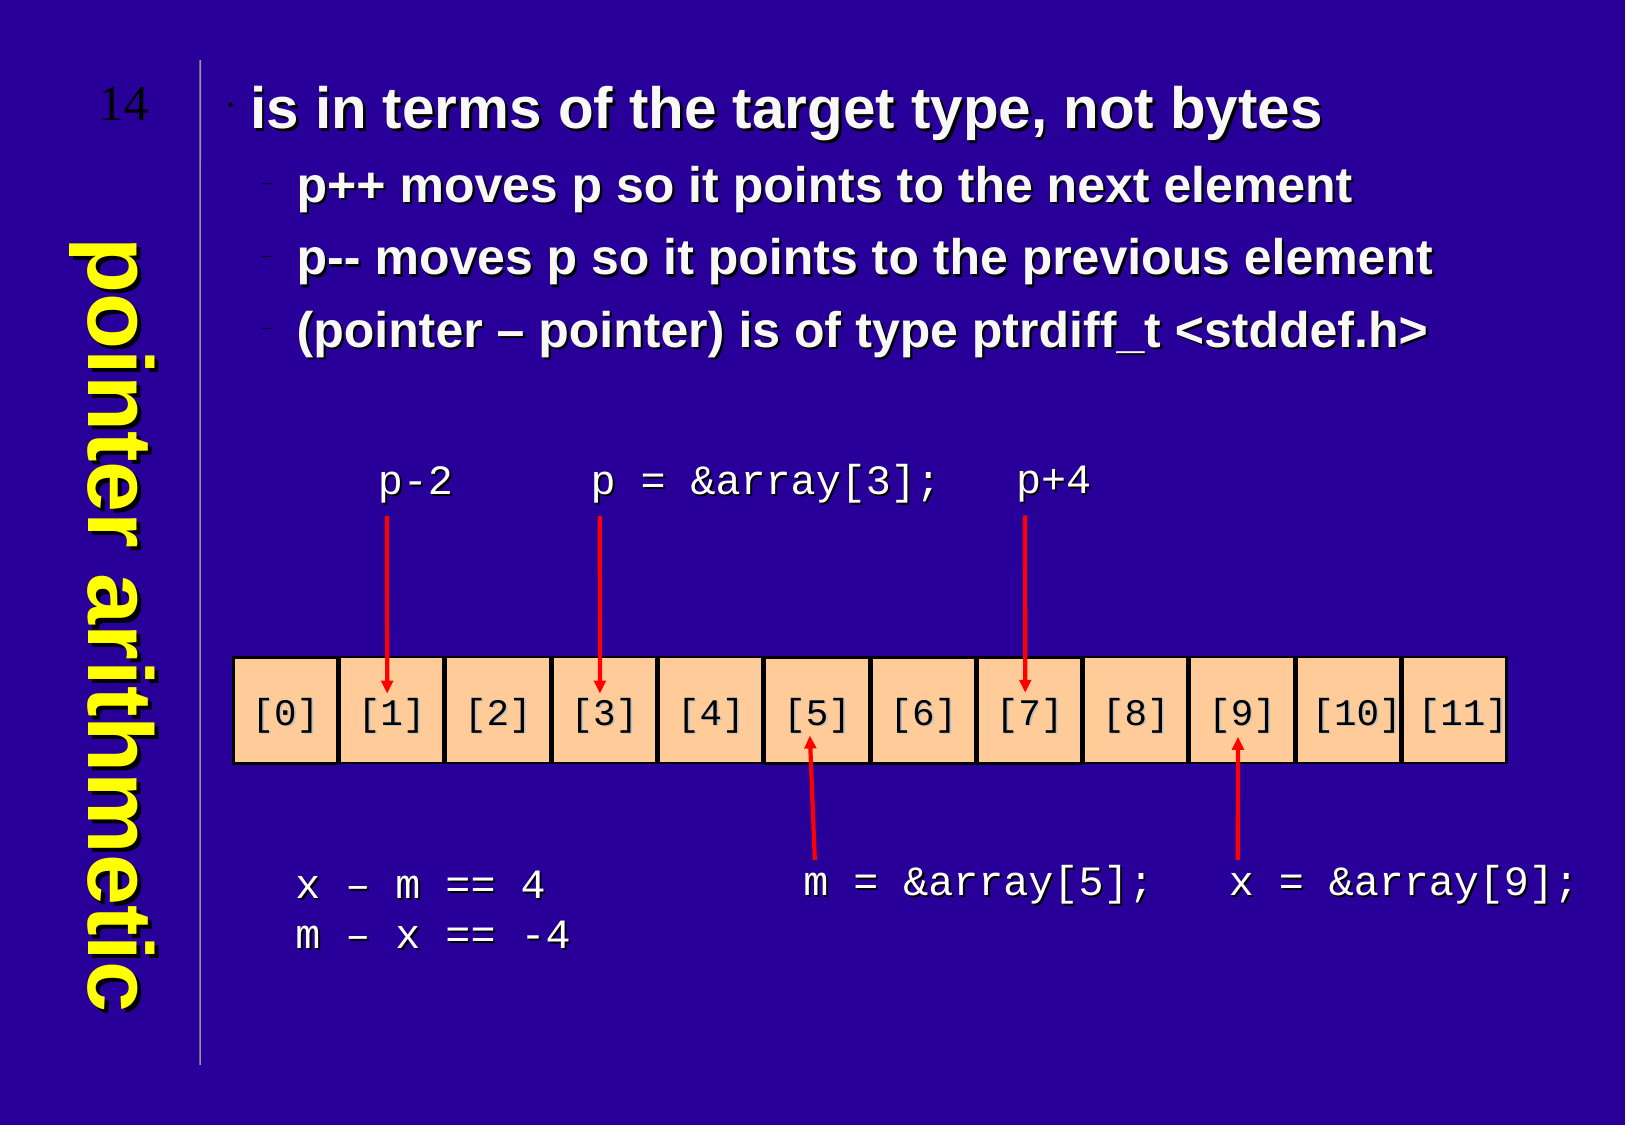

14
 is in terms of the target type, not bytes
p++ moves p so it points to the next element
p-- moves p so it points to the previous element
(pointer – pointer) is of type ptrdiff_t <stddef.h>
# pointer arithmetic
p+4
p-2
p = &array[3];
[1]
[2]
[3]
[4]
[8]
[9]
[10]
[11]
[0]
[5]
[6]
[7]
m = &array[5];
x = &array[9];
x – m == 4
m – x == -4